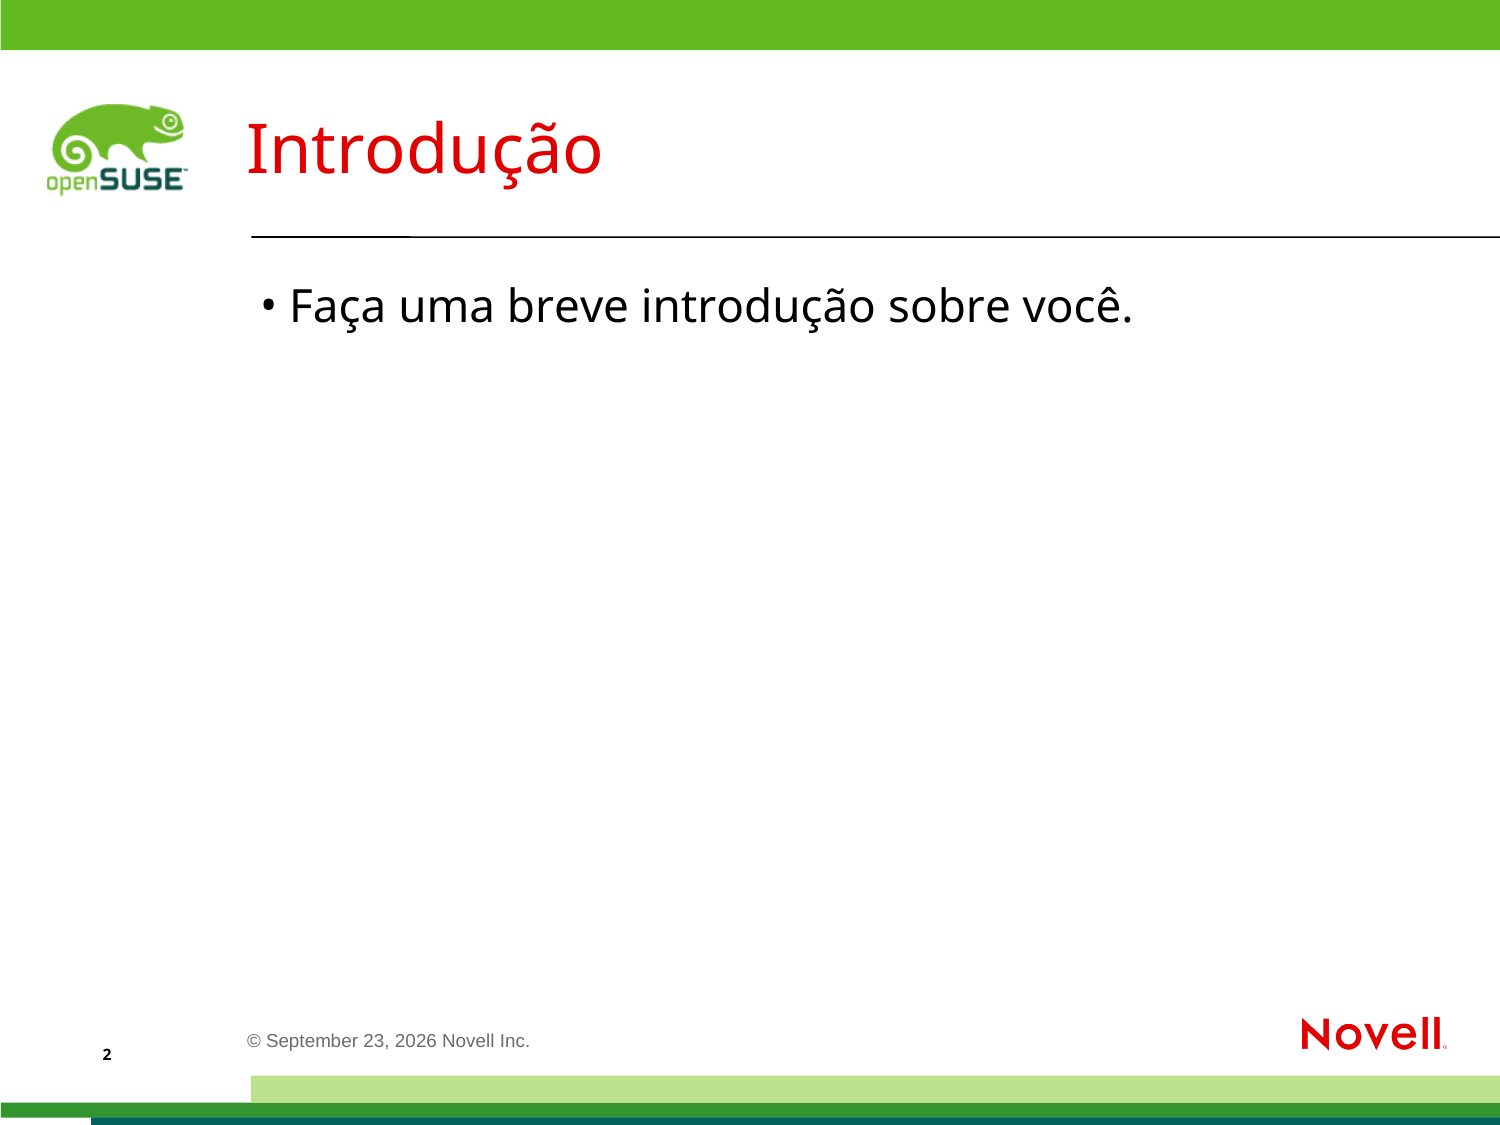

# Introdução
 Faça uma breve introdução sobre você.